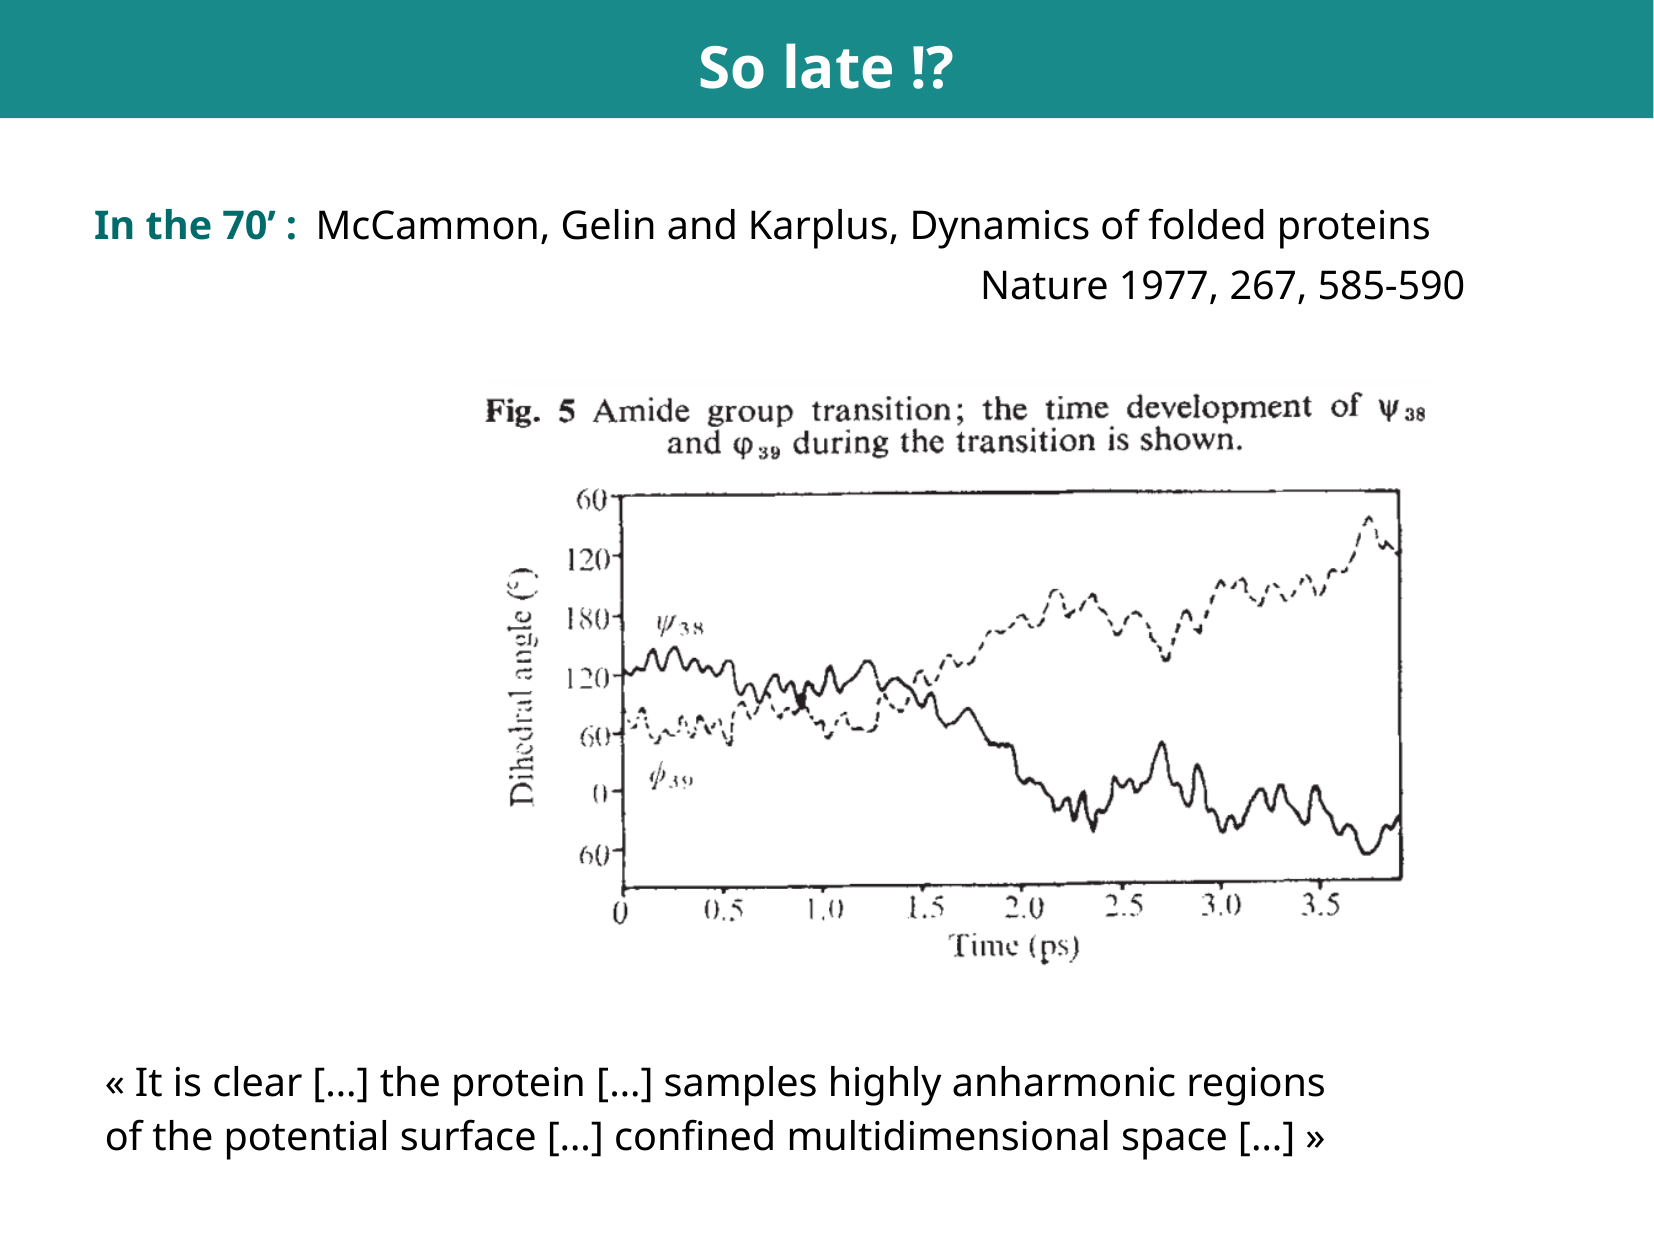

So late !?
In the 70’ : 	McCammon, Gelin and Karplus, Dynamics of folded proteins
												Nature 1977, 267, 585-590
« It is clear […] the protein […] samples highly anharmonic regions of the potential surface […] confined multidimensional space […] »